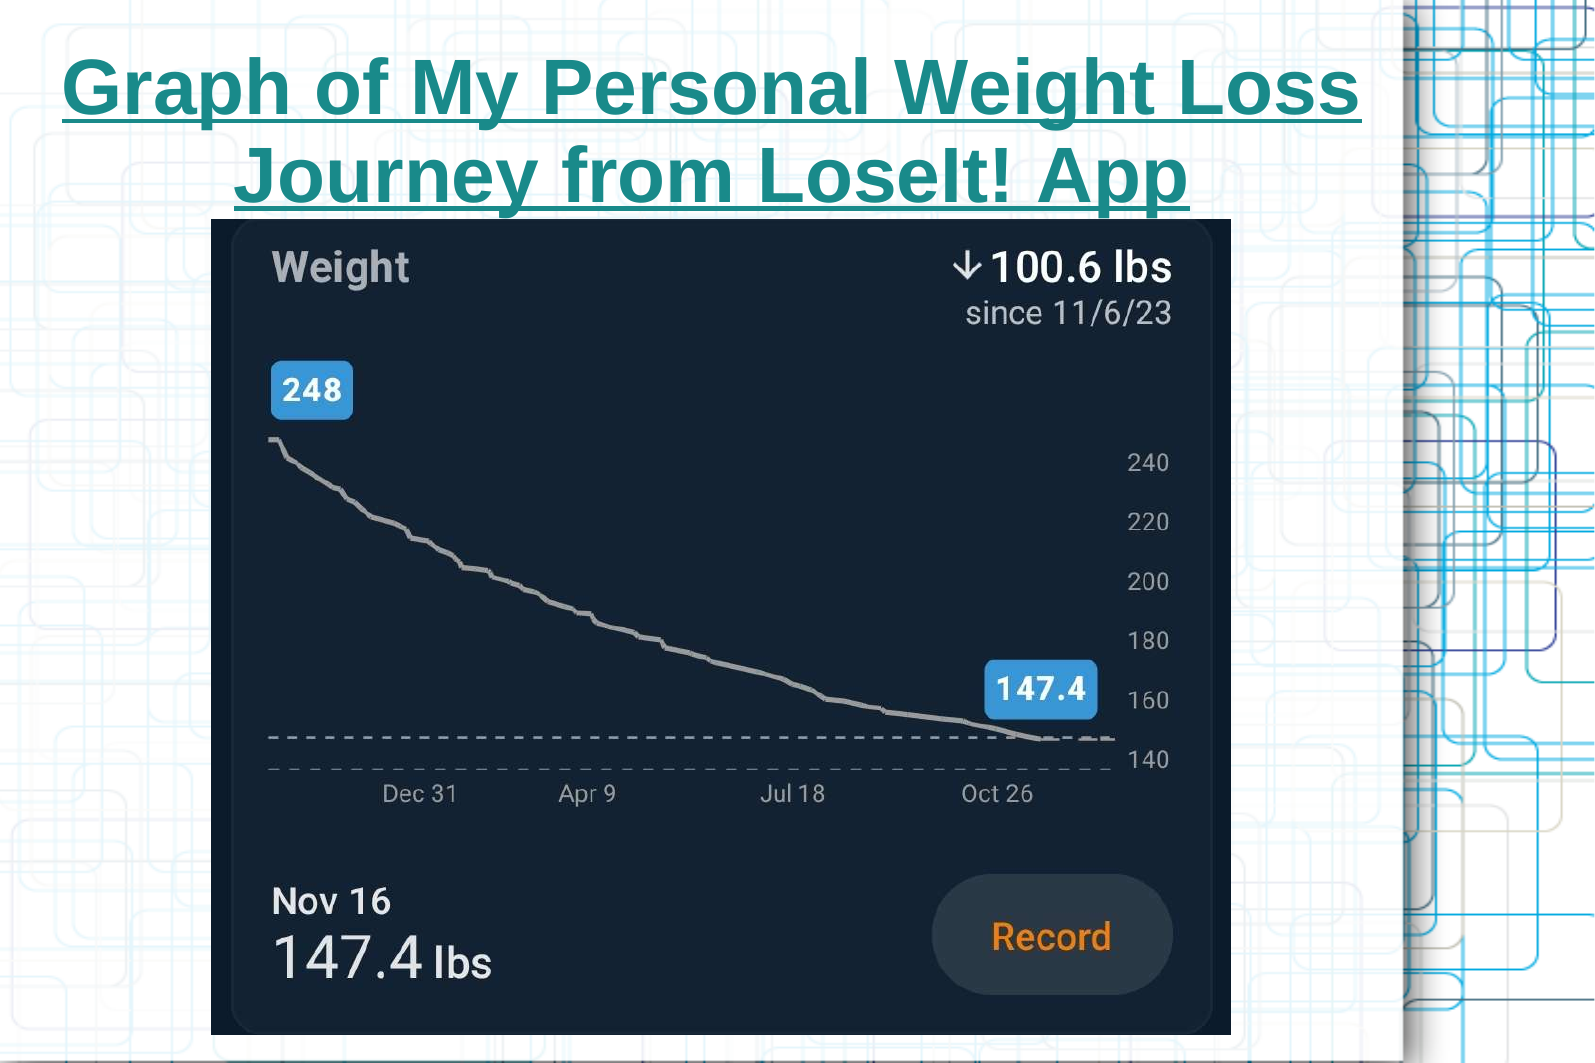

# Graph of My Personal Weight Loss Journey from LoseIt! App